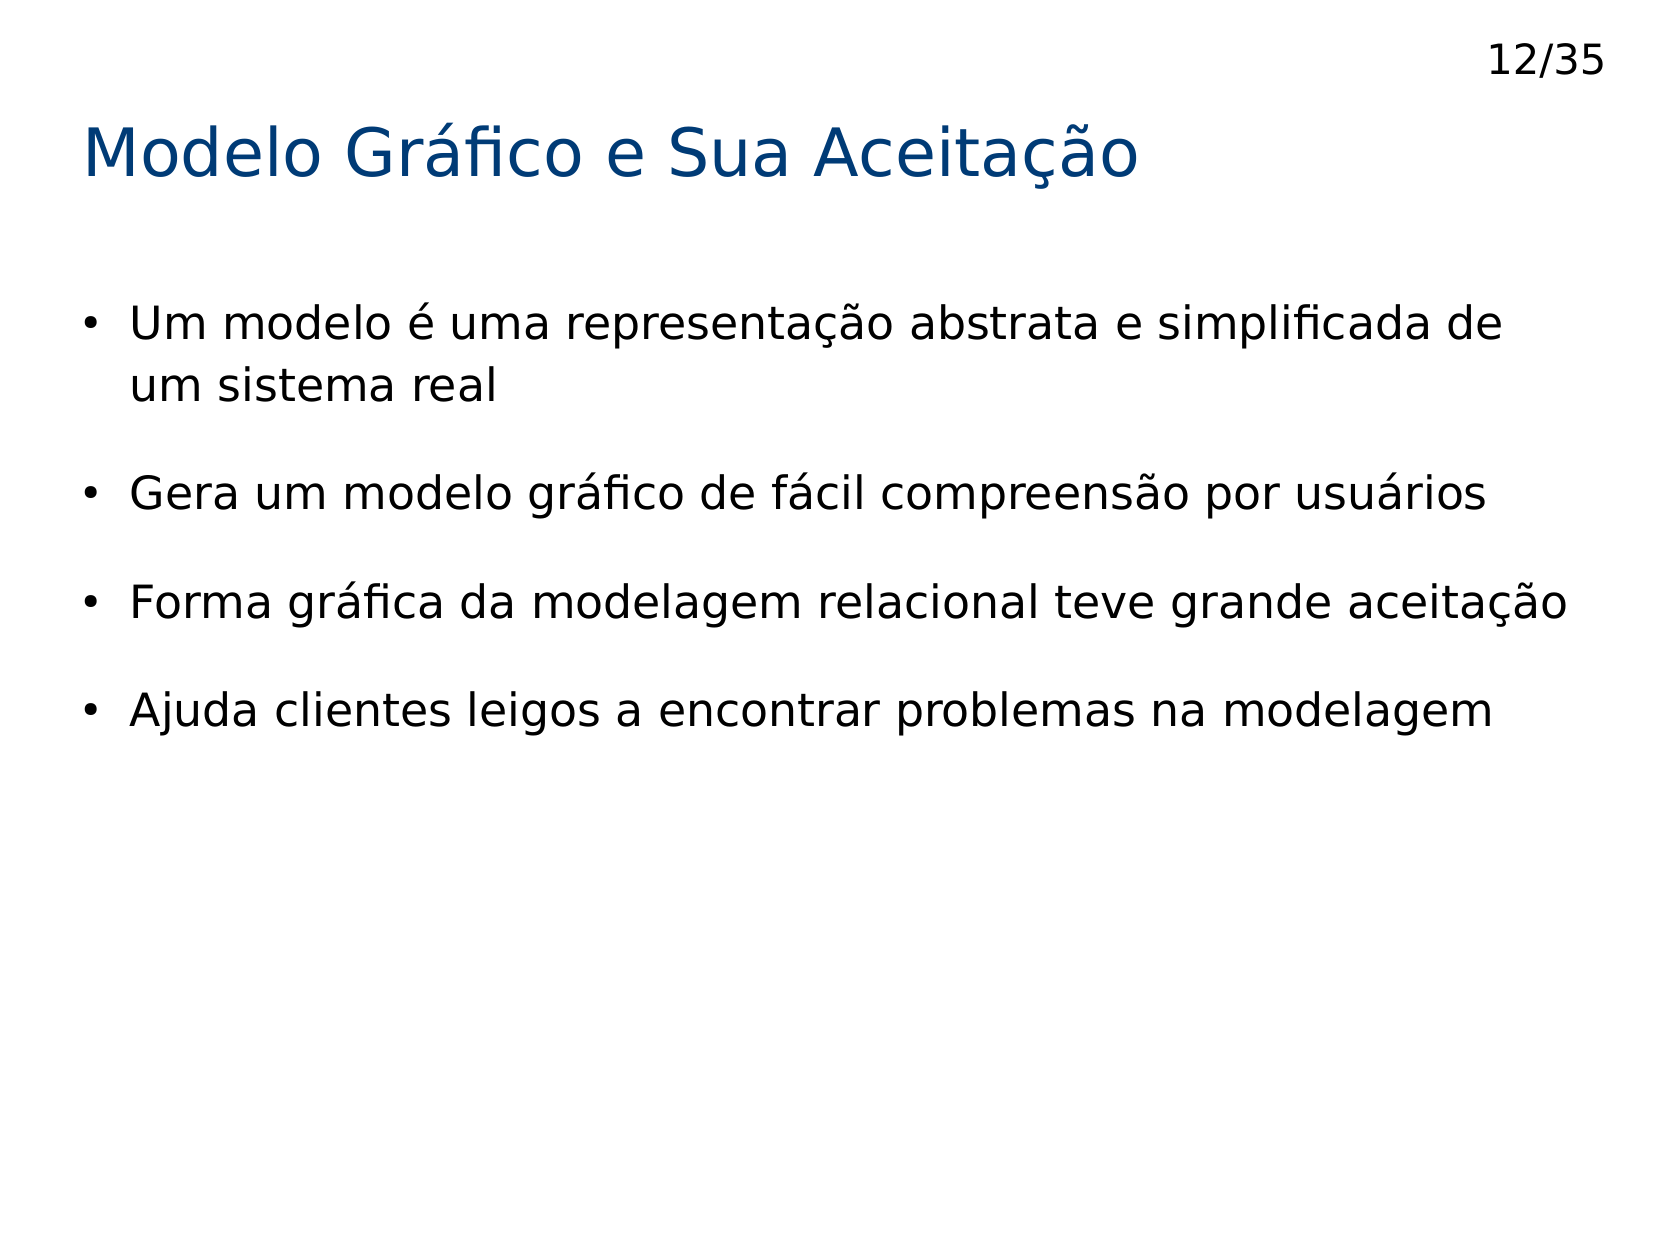

12
# Modelo Gráfico e Sua Aceitação
Um modelo é uma representação abstrata e simplificada de um sistema real
Gera um modelo gráfico de fácil compreensão por usuários
Forma gráfica da modelagem relacional teve grande aceitação
Ajuda clientes leigos a encontrar problemas na modelagem